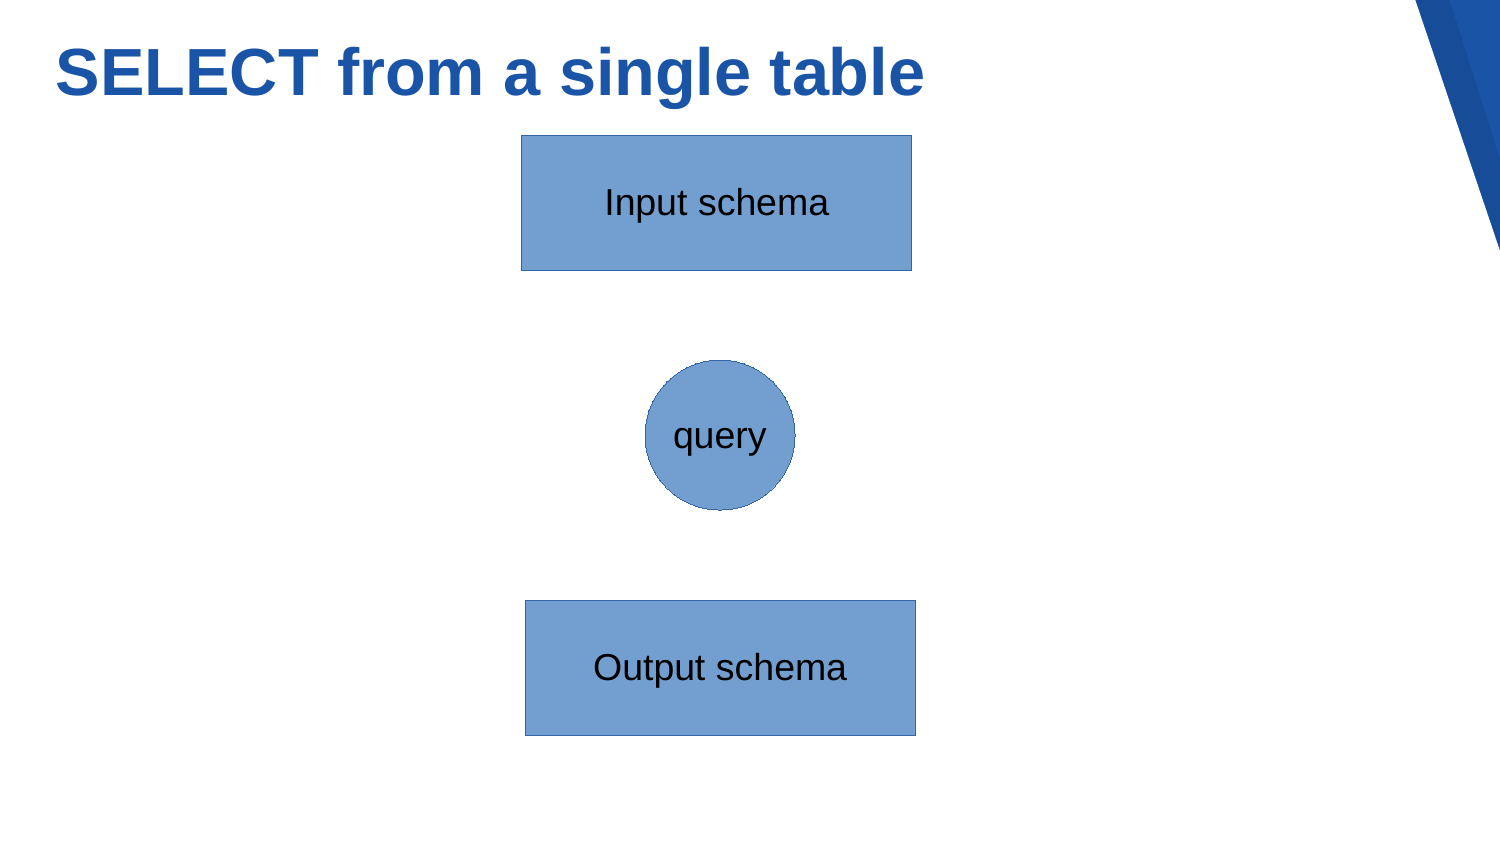

# SELECT from a single table
Input schema
query
Output schema